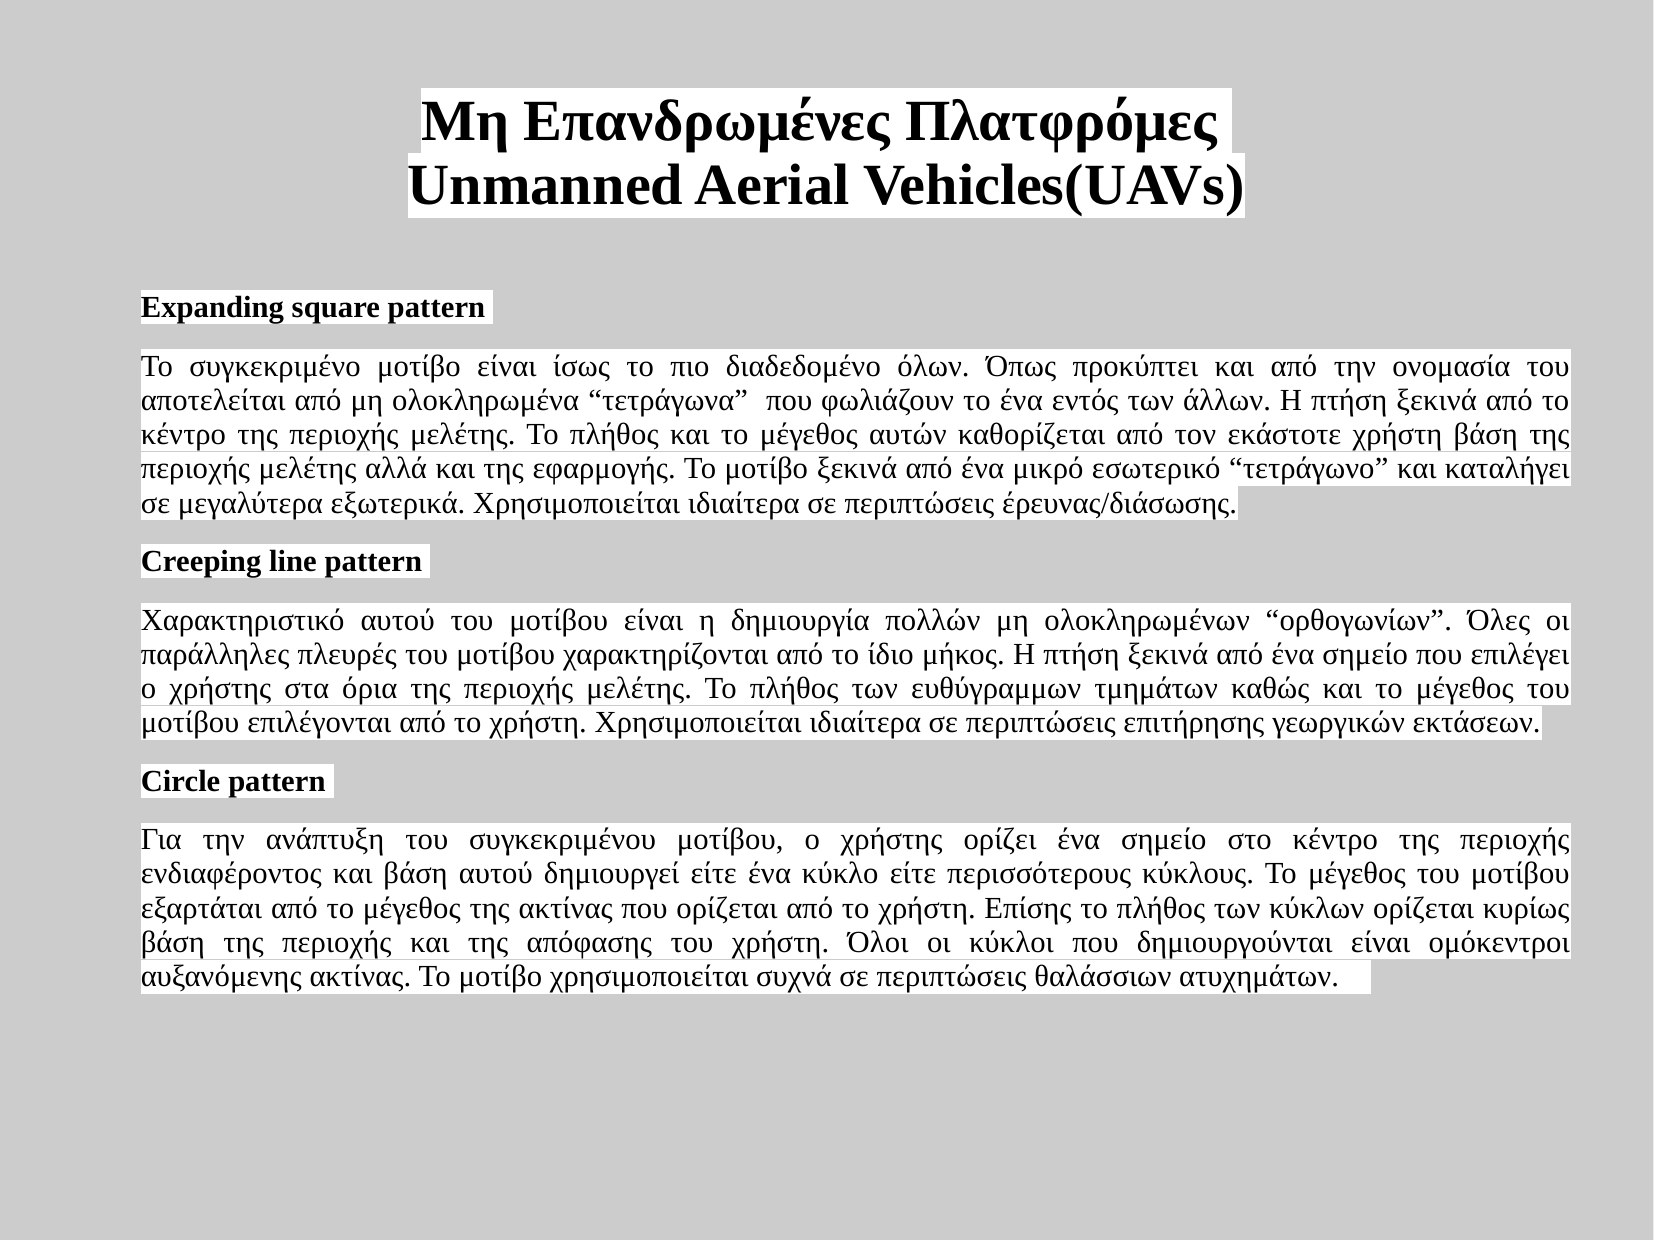

# Μη Επανδρωμένες Πλατφρόμες Unmanned Aerial Vehicles(UAVs)
Expanding square pattern
Το συγκεκριμένο μοτίβο είναι ίσως το πιο διαδεδομένο όλων. Όπως προκύπτει και από την ονομασία του αποτελείται από μη ολοκληρωμένα “τετράγωνα” που φωλιάζουν το ένα εντός των άλλων. Η πτήση ξεκινά από το κέντρο της περιοχής μελέτης. Το πλήθος και το μέγεθος αυτών καθορίζεται από τον εκάστοτε χρήστη βάση της περιοχής μελέτης αλλά και της εφαρμογής. Το μοτίβο ξεκινά από ένα μικρό εσωτερικό “τετράγωνο” και καταλήγει σε μεγαλύτερα εξωτερικά. Χρησιμοποιείται ιδιαίτερα σε περιπτώσεις έρευνας/διάσωσης.
Creeping line pattern
Χαρακτηριστικό αυτού του μοτίβου είναι η δημιουργία πολλών μη ολοκληρωμένων “ορθογωνίων”. Όλες οι παράλληλες πλευρές του μοτίβου χαρακτηρίζονται από το ίδιο μήκος. Η πτήση ξεκινά από ένα σημείο που επιλέγει ο χρήστης στα όρια της περιοχής μελέτης. Το πλήθος των ευθύγραμμων τμημάτων καθώς και το μέγεθος του μοτίβου επιλέγονται από το χρήστη. Χρησιμοποιείται ιδιαίτερα σε περιπτώσεις επιτήρησης γεωργικών εκτάσεων.
Circle pattern
Για την ανάπτυξη του συγκεκριμένου μοτίβου, ο χρήστης ορίζει ένα σημείο στο κέντρο της περιοχής ενδιαφέροντος και βάση αυτού δημιουργεί είτε ένα κύκλο είτε περισσότερους κύκλους. Το μέγεθος του μοτίβου εξαρτάται από το μέγεθος της ακτίνας που ορίζεται από το χρήστη. Επίσης το πλήθος των κύκλων ορίζεται κυρίως βάση της περιοχής και της απόφασης του χρήστη. Όλοι οι κύκλοι που δημιουργούνται είναι ομόκεντροι αυξανόμενης ακτίνας. Το μοτίβο χρησιμοποιείται συχνά σε περιπτώσεις θαλάσσιων ατυχημάτων.